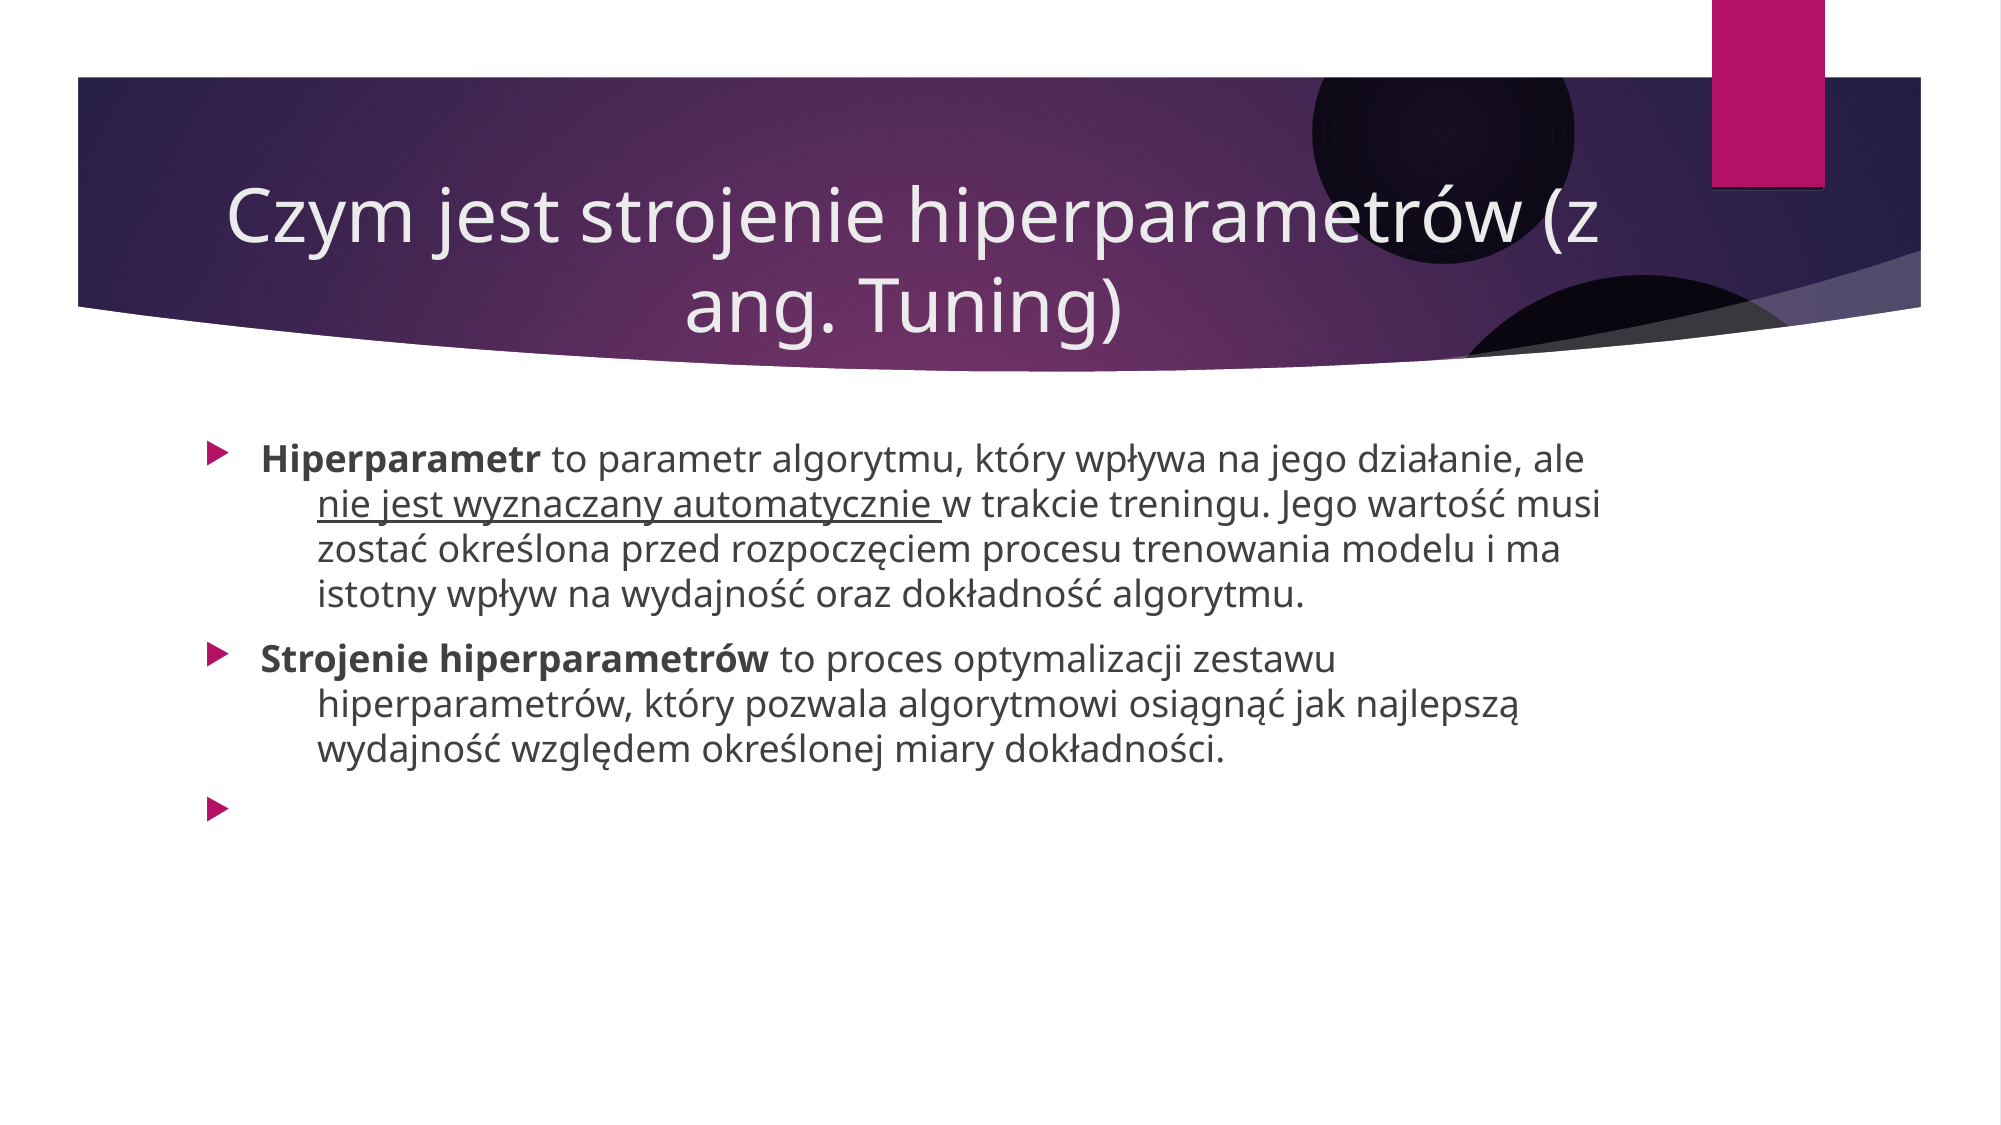

# Czym jest strojenie hiperparametrów (z ang. Tuning)
Hiperparametr to parametr algorytmu, który wpływa na jego działanie, ale nie jest wyznaczany automatycznie w trakcie treningu. Jego wartość musi zostać określona przed rozpoczęciem procesu trenowania modelu i ma istotny wpływ na wydajność oraz dokładność algorytmu.
Strojenie hiperparametrów to proces optymalizacji zestawu hiperparametrów, który pozwala algorytmowi osiągnąć jak najlepszą wydajność względem określonej miary dokładności.